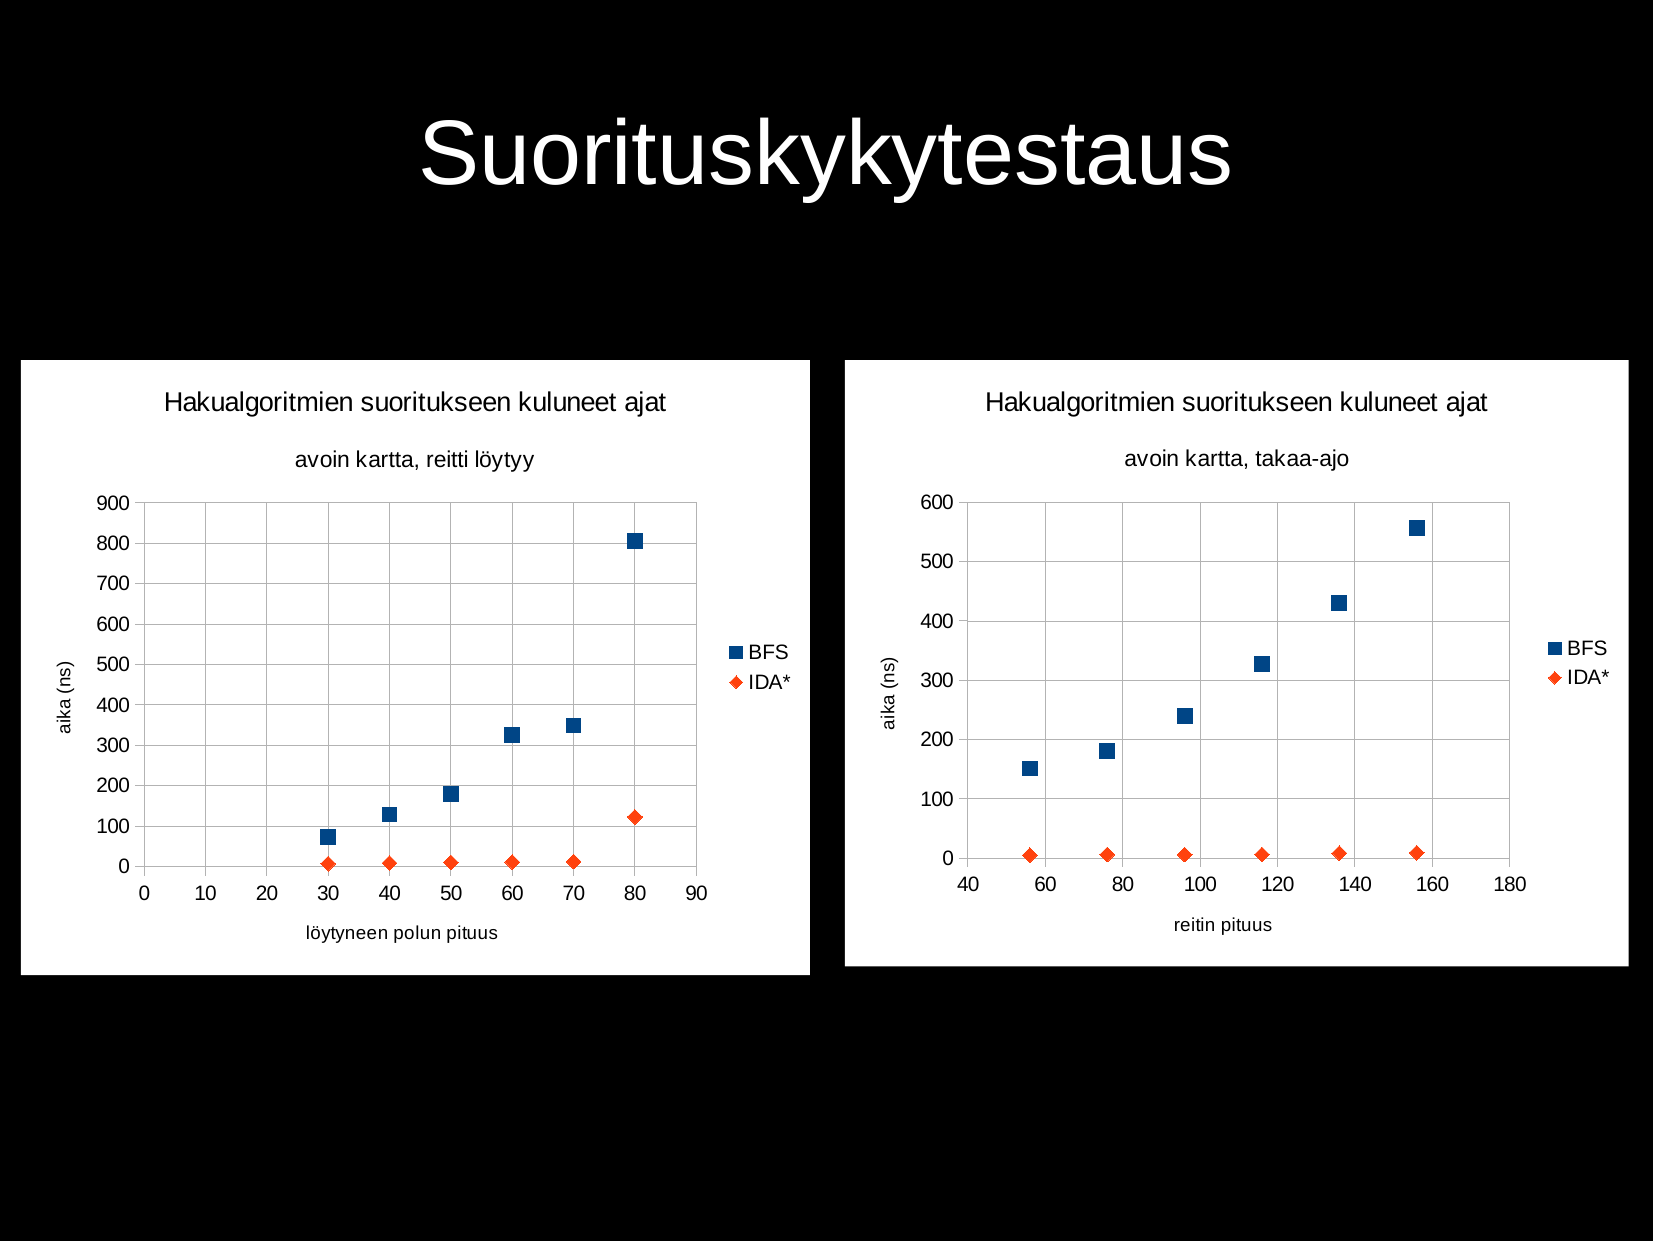

# Suorituskykytestaus
### Chart: Hakualgoritmien suoritukseen kuluneet ajat
avoin kartta, reitti löytyy
| Category | BFS | IDA* |
|---|---|---|
### Chart: Hakualgoritmien suoritukseen kuluneet ajat
avoin kartta, takaa-ajo
| Category | BFS | IDA* |
|---|---|---|